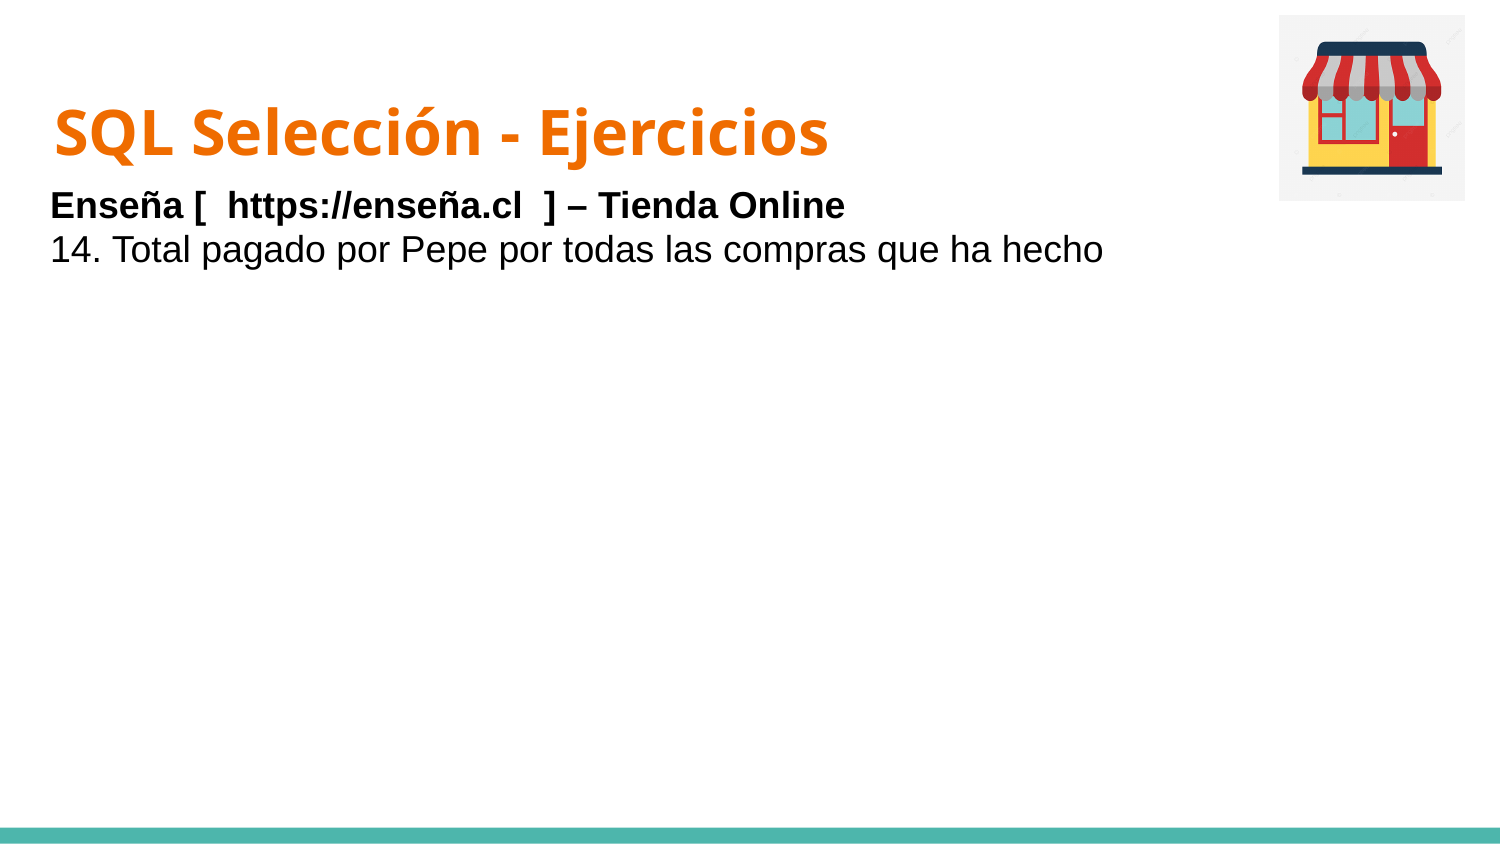

# SQL Selección - Ejercicios
Enseña [ https://enseña.cl ] – Tienda Online
14. Total pagado por Pepe por todas las compras que ha hecho